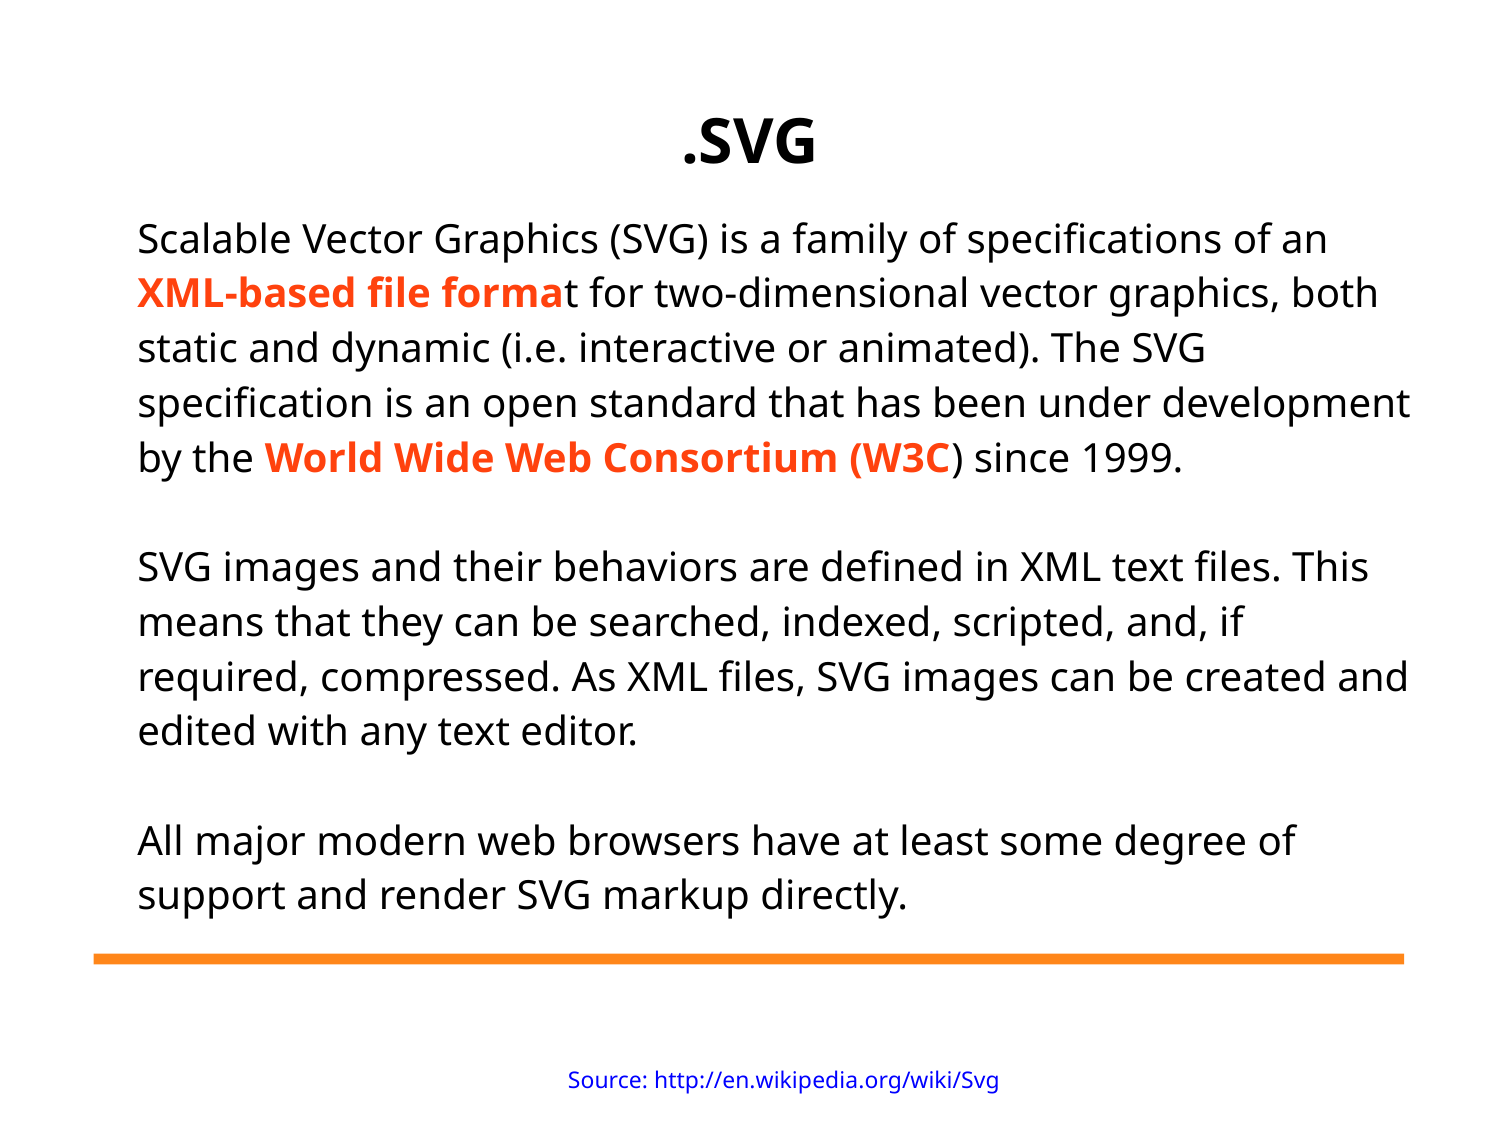

# .SVG
Scalable Vector Graphics (SVG) is a family of specifications of an XML-based file format for two-dimensional vector graphics, both static and dynamic (i.e. interactive or animated). The SVG specification is an open standard that has been under development by the World Wide Web Consortium (W3C) since 1999.
SVG images and their behaviors are defined in XML text files. This means that they can be searched, indexed, scripted, and, if required, compressed. As XML files, SVG images can be created and edited with any text editor.
All major modern web browsers have at least some degree of support and render SVG markup directly.
Source: http://en.wikipedia.org/wiki/Svg